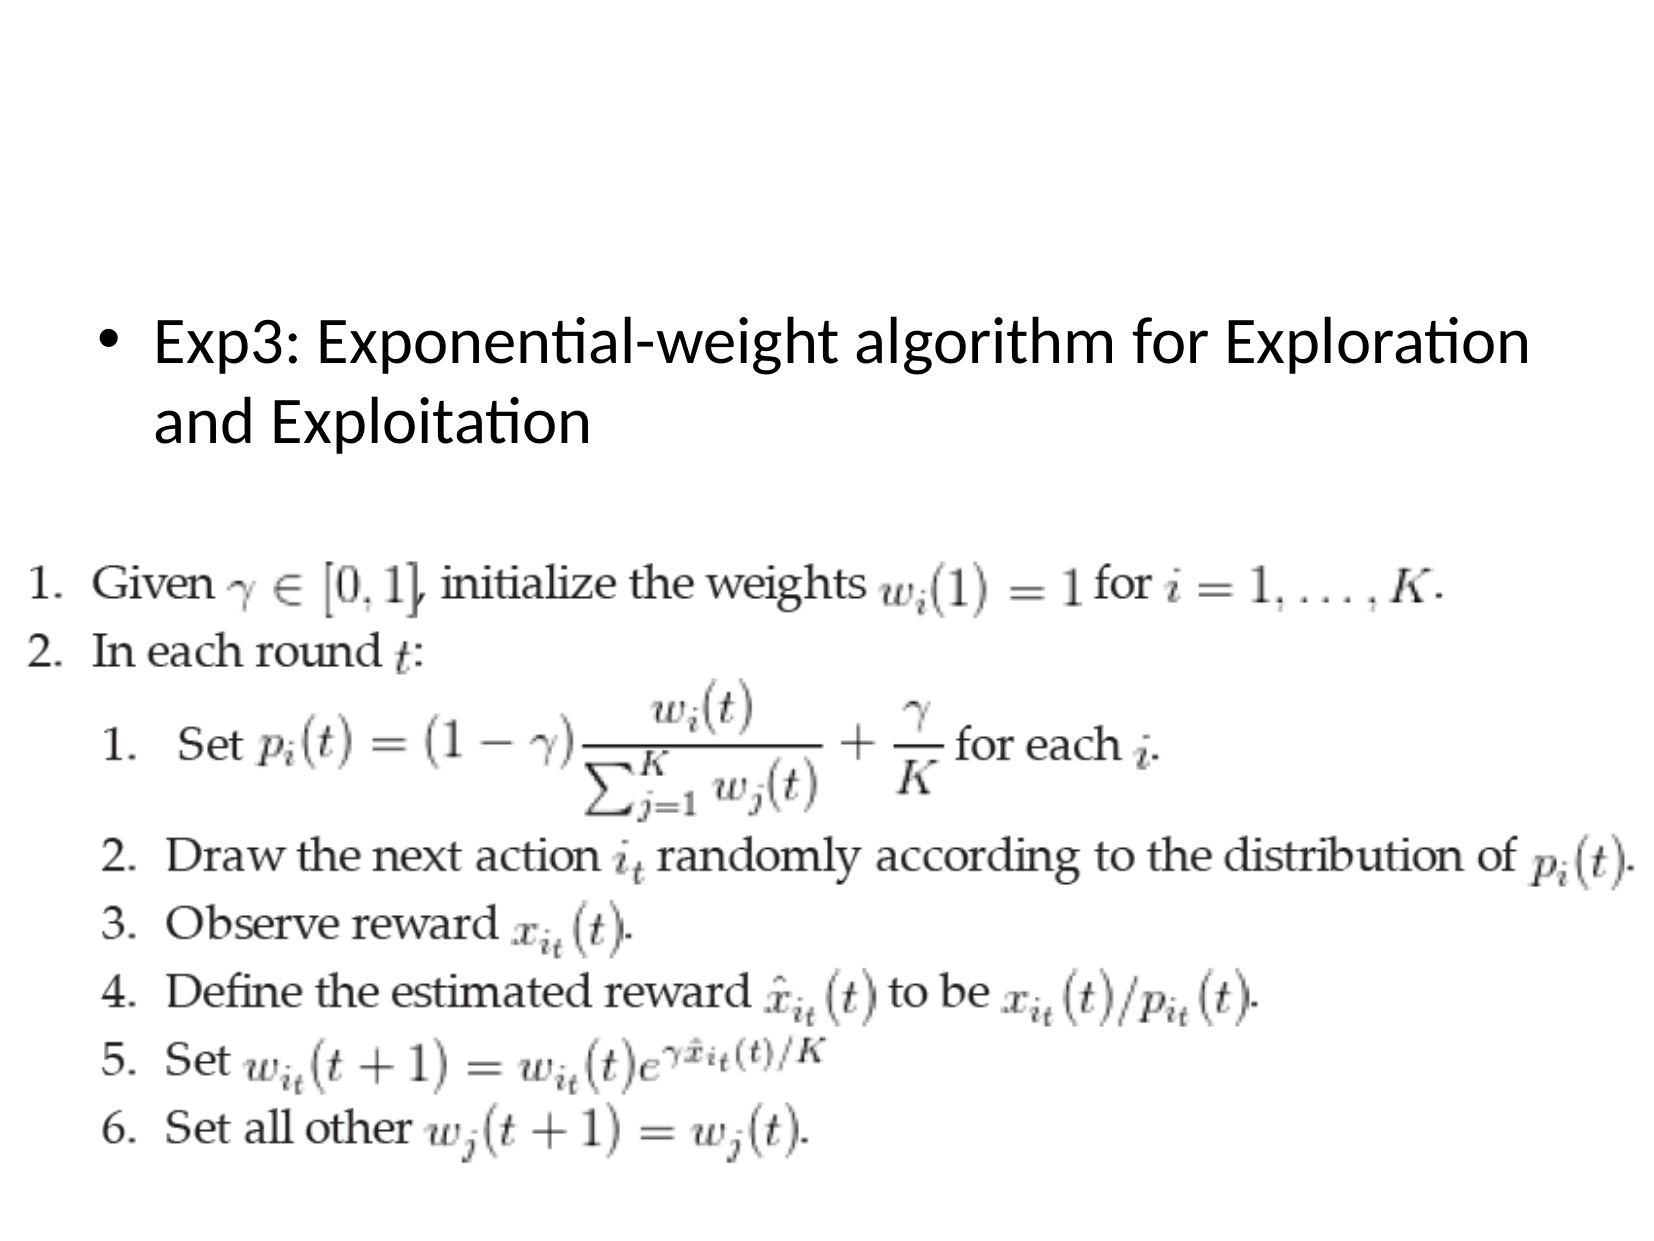

#
Exp3: Exponential-weight algorithm for Exploration and Exploitation